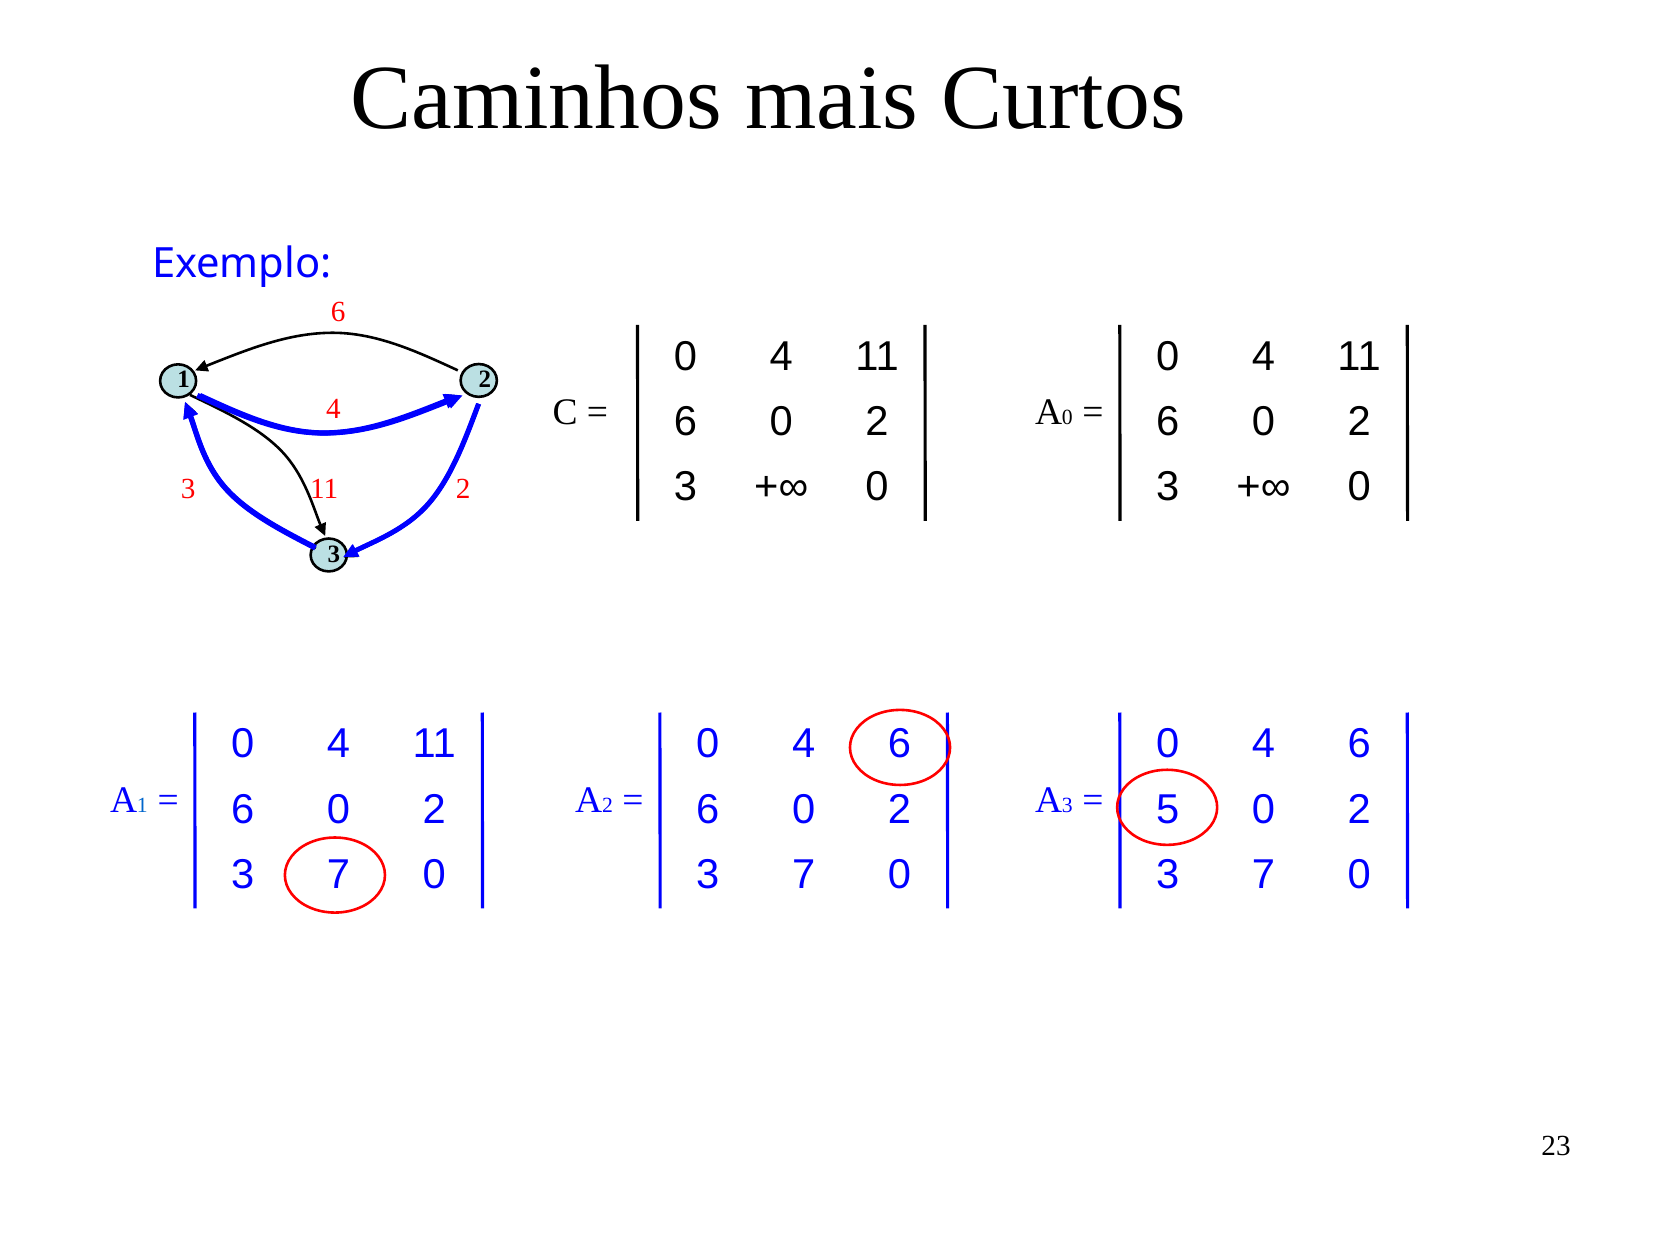

# Caminhos mais Curtos
Exemplo:
6
1
2
4
3
11
2
3
0
4
11
C =
6
0
2
3
+∞
0
0
4
11
A0 =
6
0
2
3
+∞
0
0
4
11
A1 =
6
0
2
3
7
0
0
4
6
A2 =
6
0
2
3
7
0
0
4
6
A3 =
5
0
2
3
7
0
23